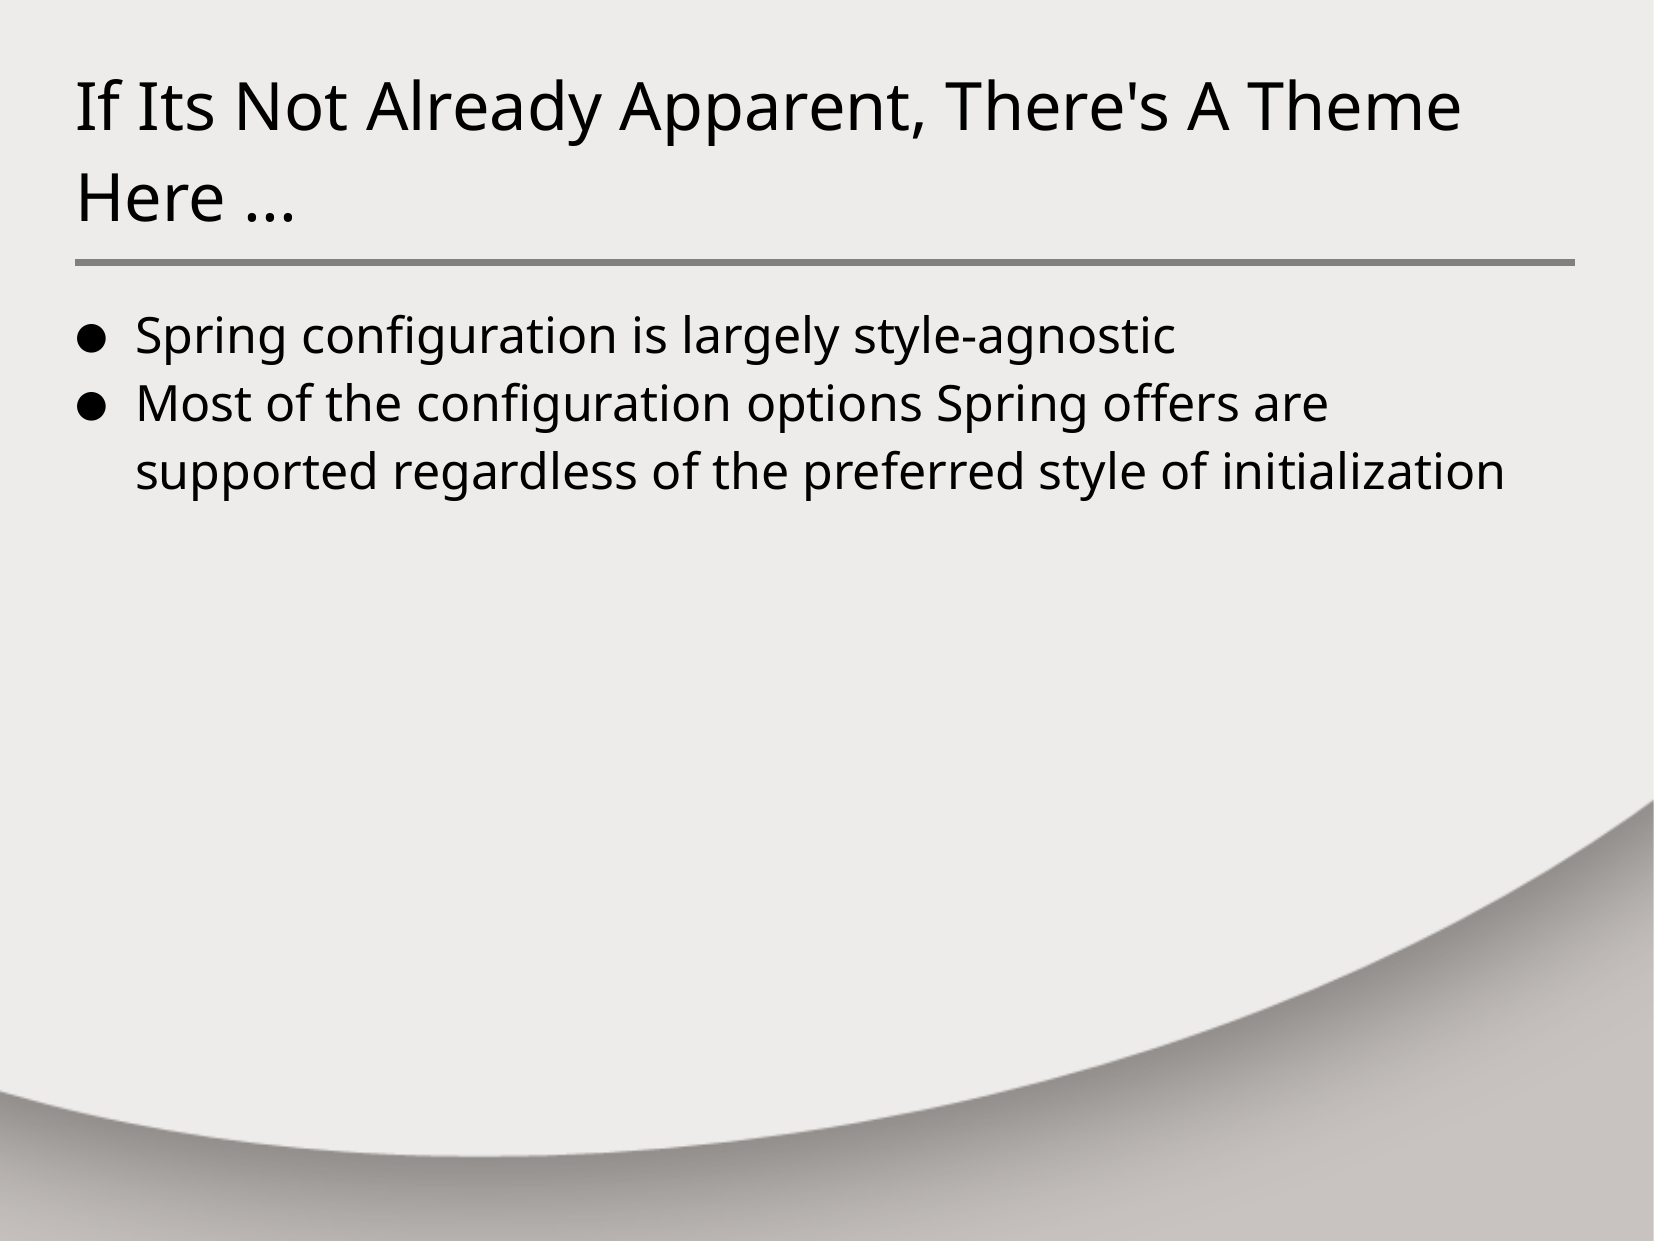

# If Its Not Already Apparent, There's A Theme Here ...
Spring configuration is largely style-agnostic
Most of the configuration options Spring offers are supported regardless of the preferred style of initialization